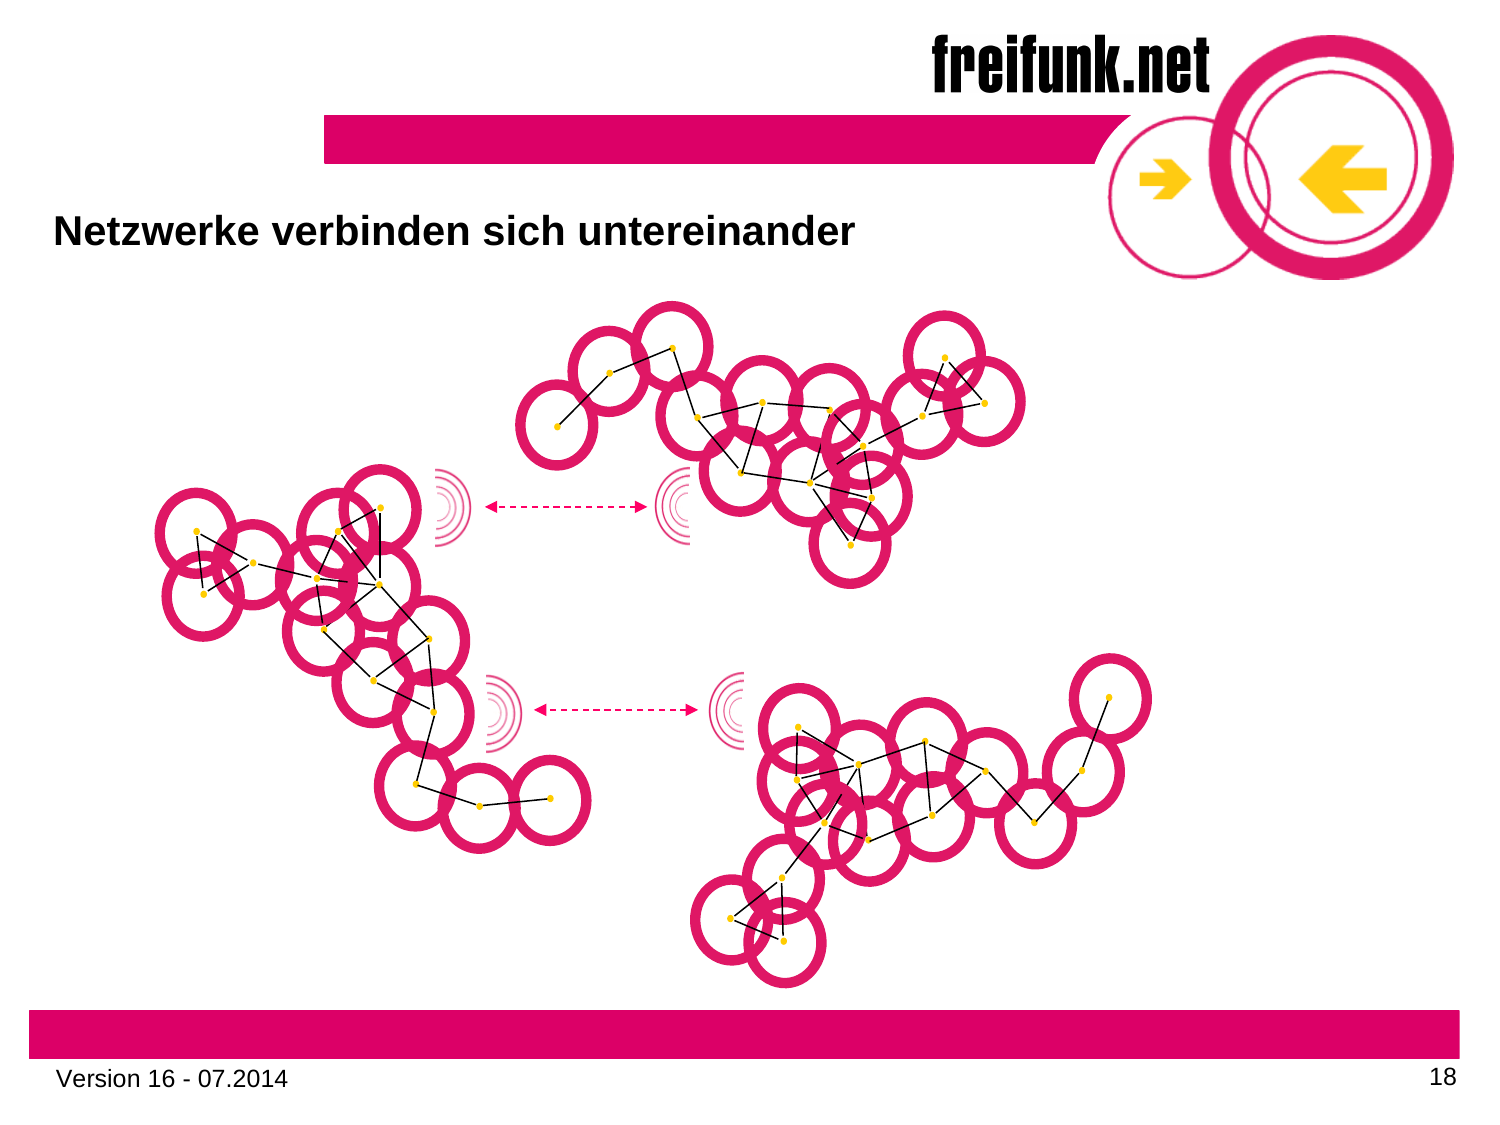

Netzwerke verbinden sich untereinander
18
Version 16 - 07.2014